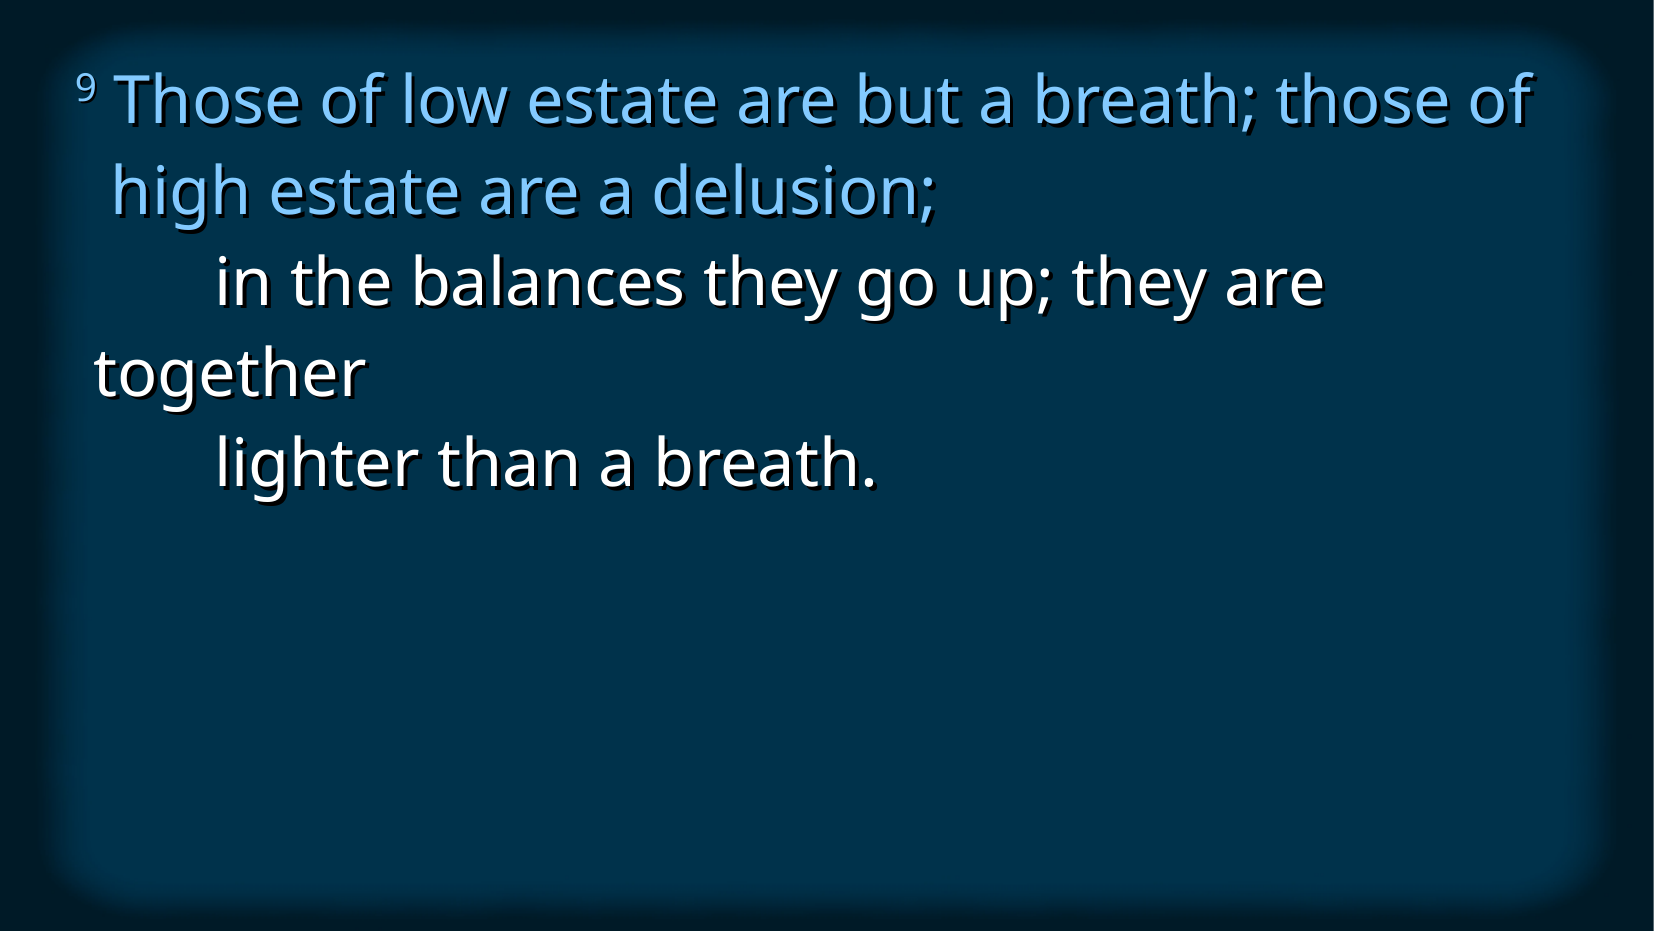

9 Those of low estate are but a breath; those of
 high estate are a delusion;
 in the balances they go up; they are together
 lighter than a breath.